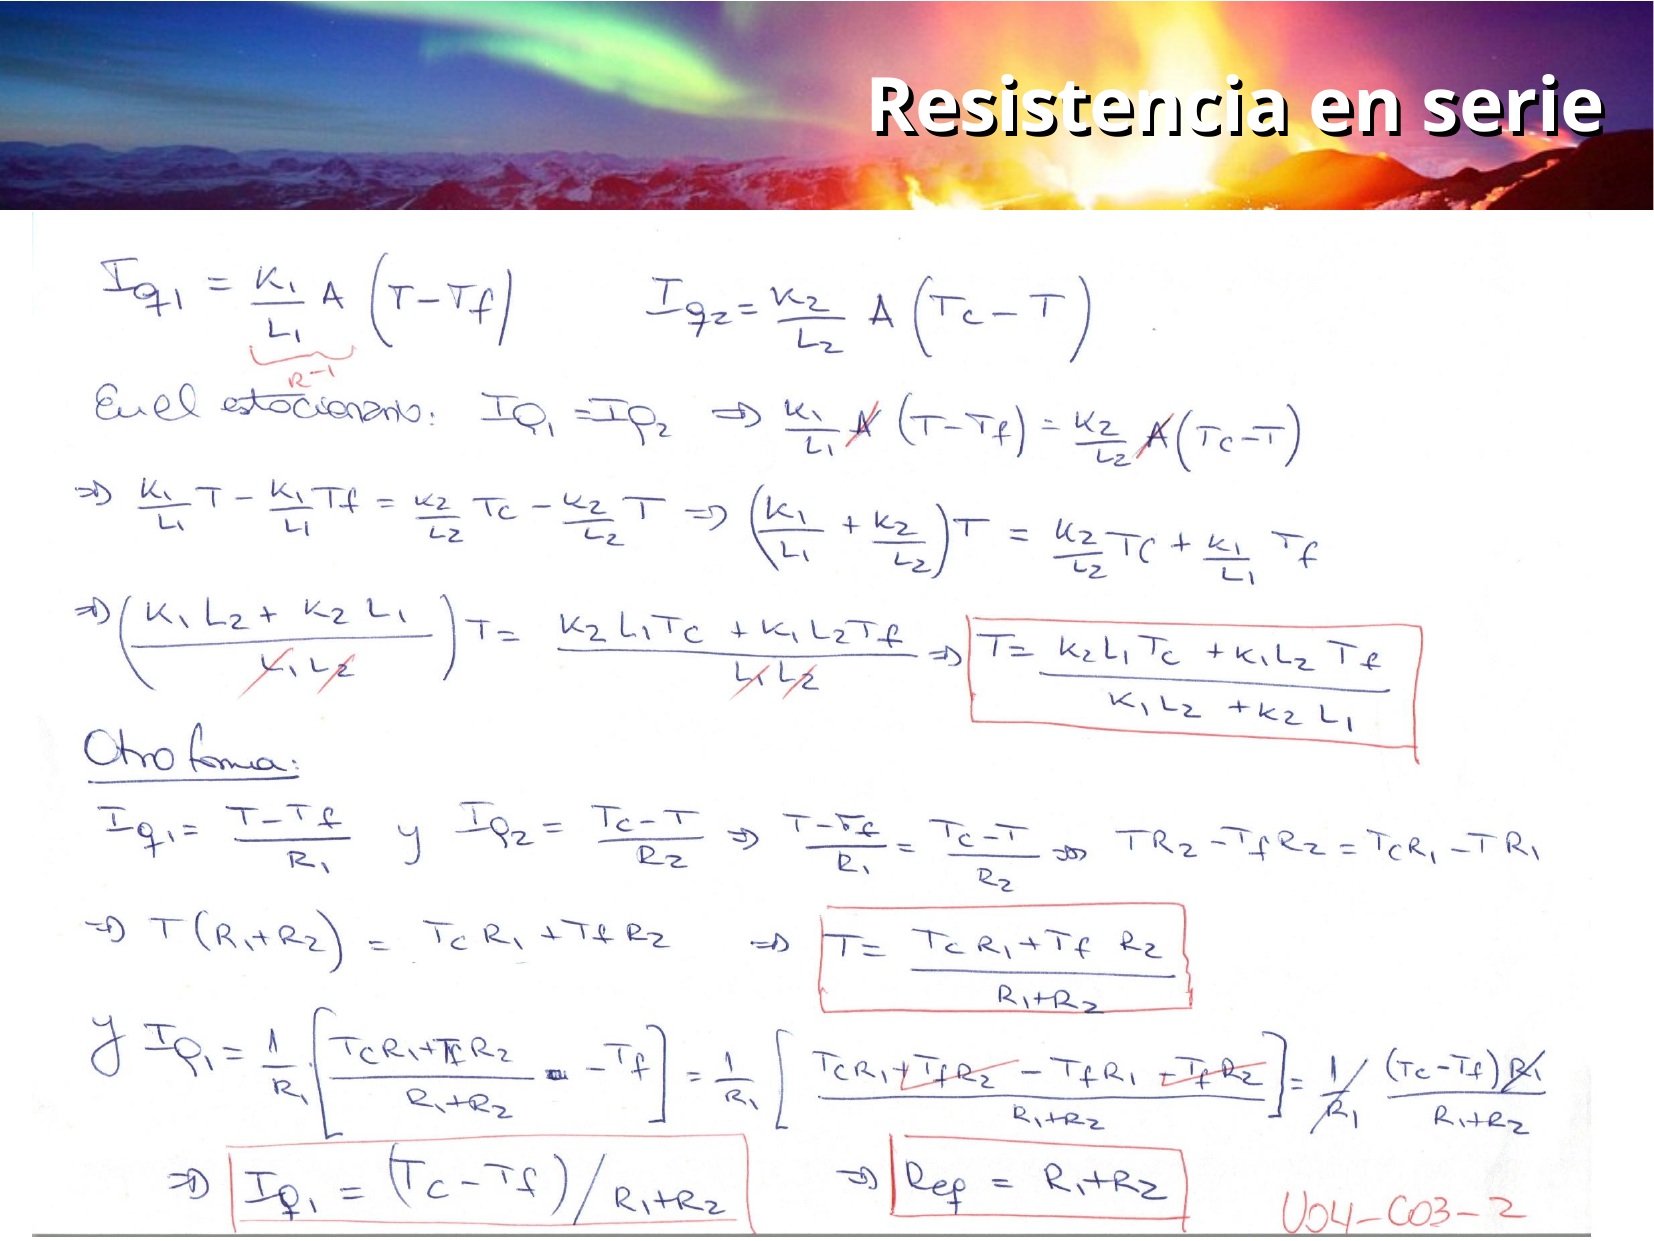

# Resistencia en serie
May 28, 2019
H. Asorey - F3B 2019
26